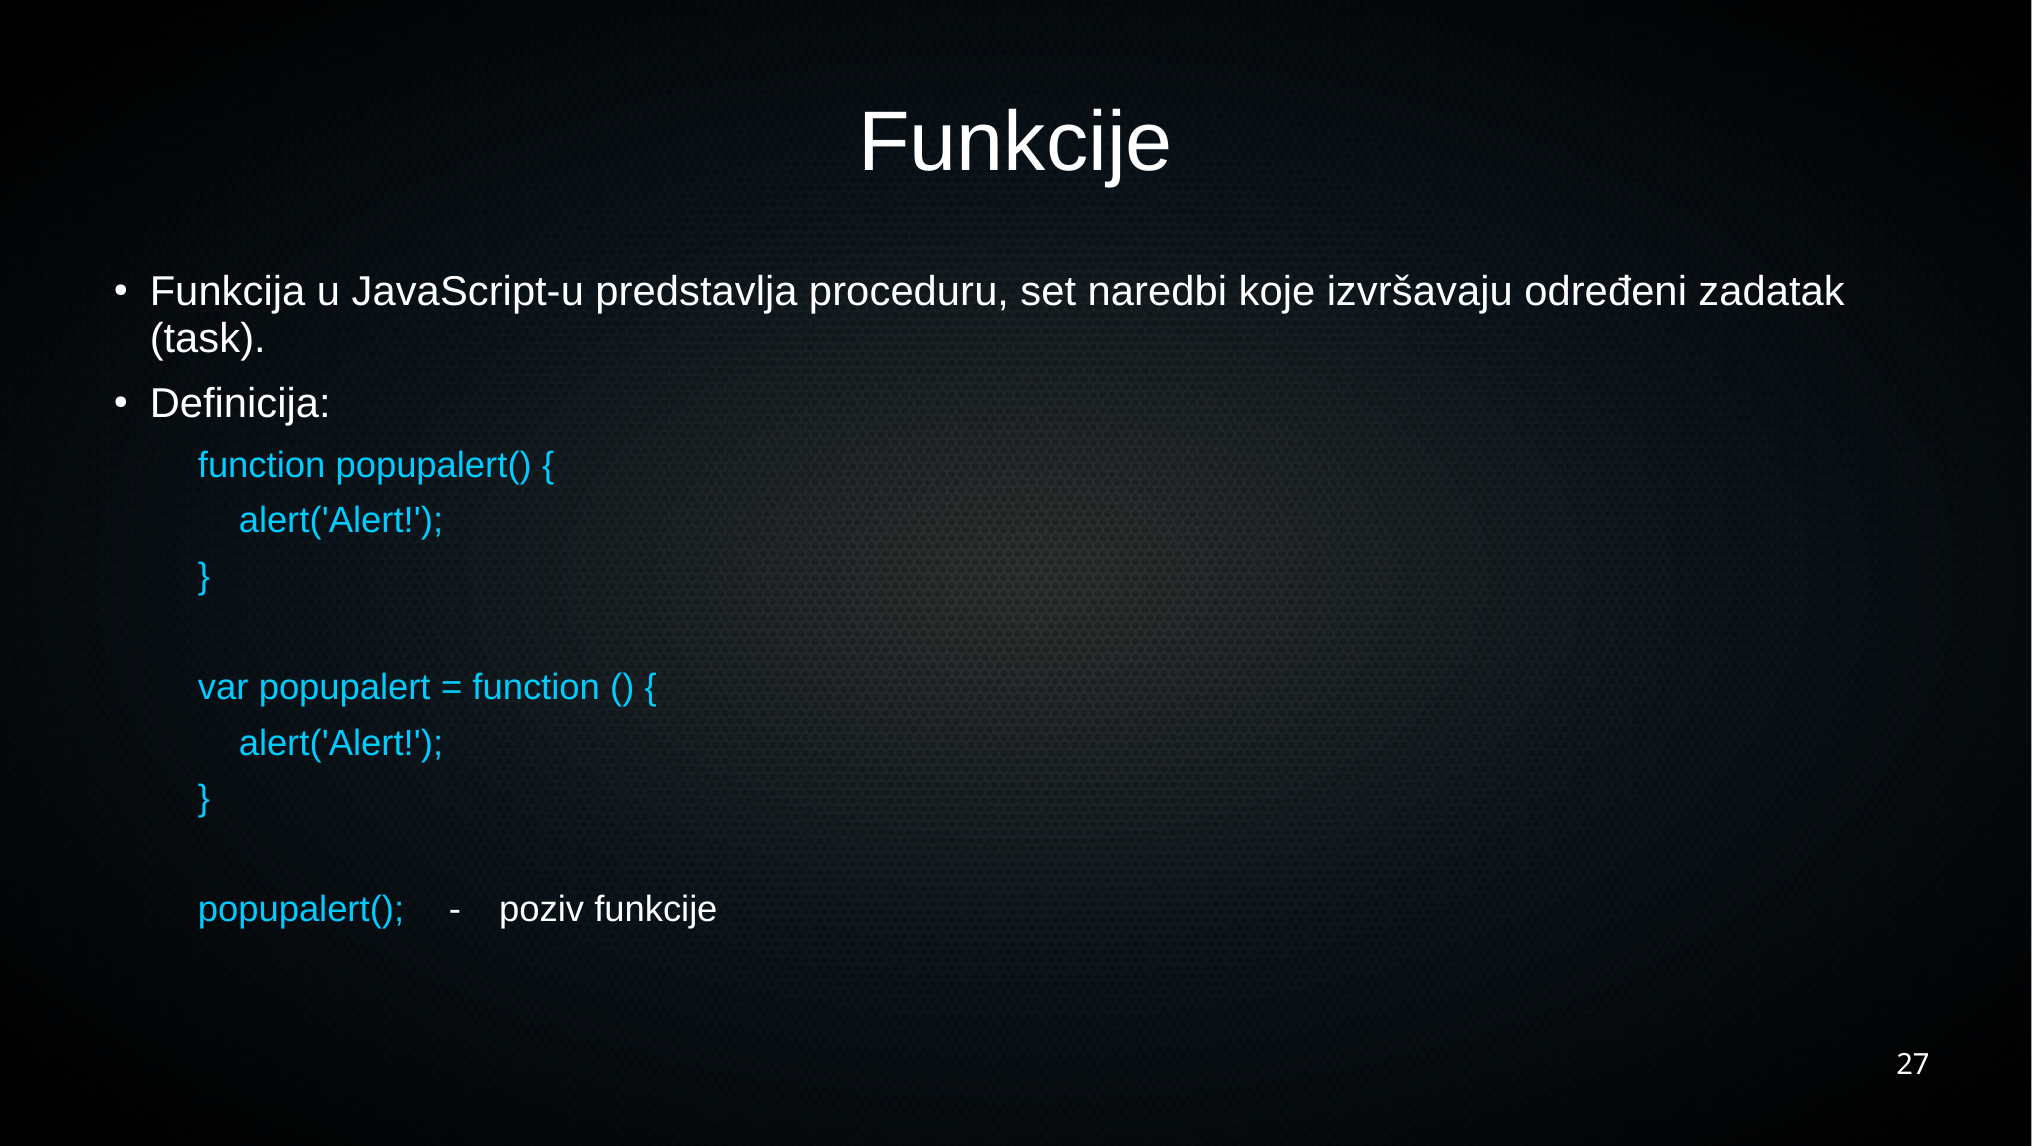

# Funkcije
Funkcija u JavaScript-u predstavlja proceduru, set naredbi koje izvršavaju određeni zadatak (task).
Definicija:
function popupalert() {
 alert('Alert!');
}
var popupalert = function () {
 alert('Alert!');
}
popupalert();	-	poziv funkcije
27